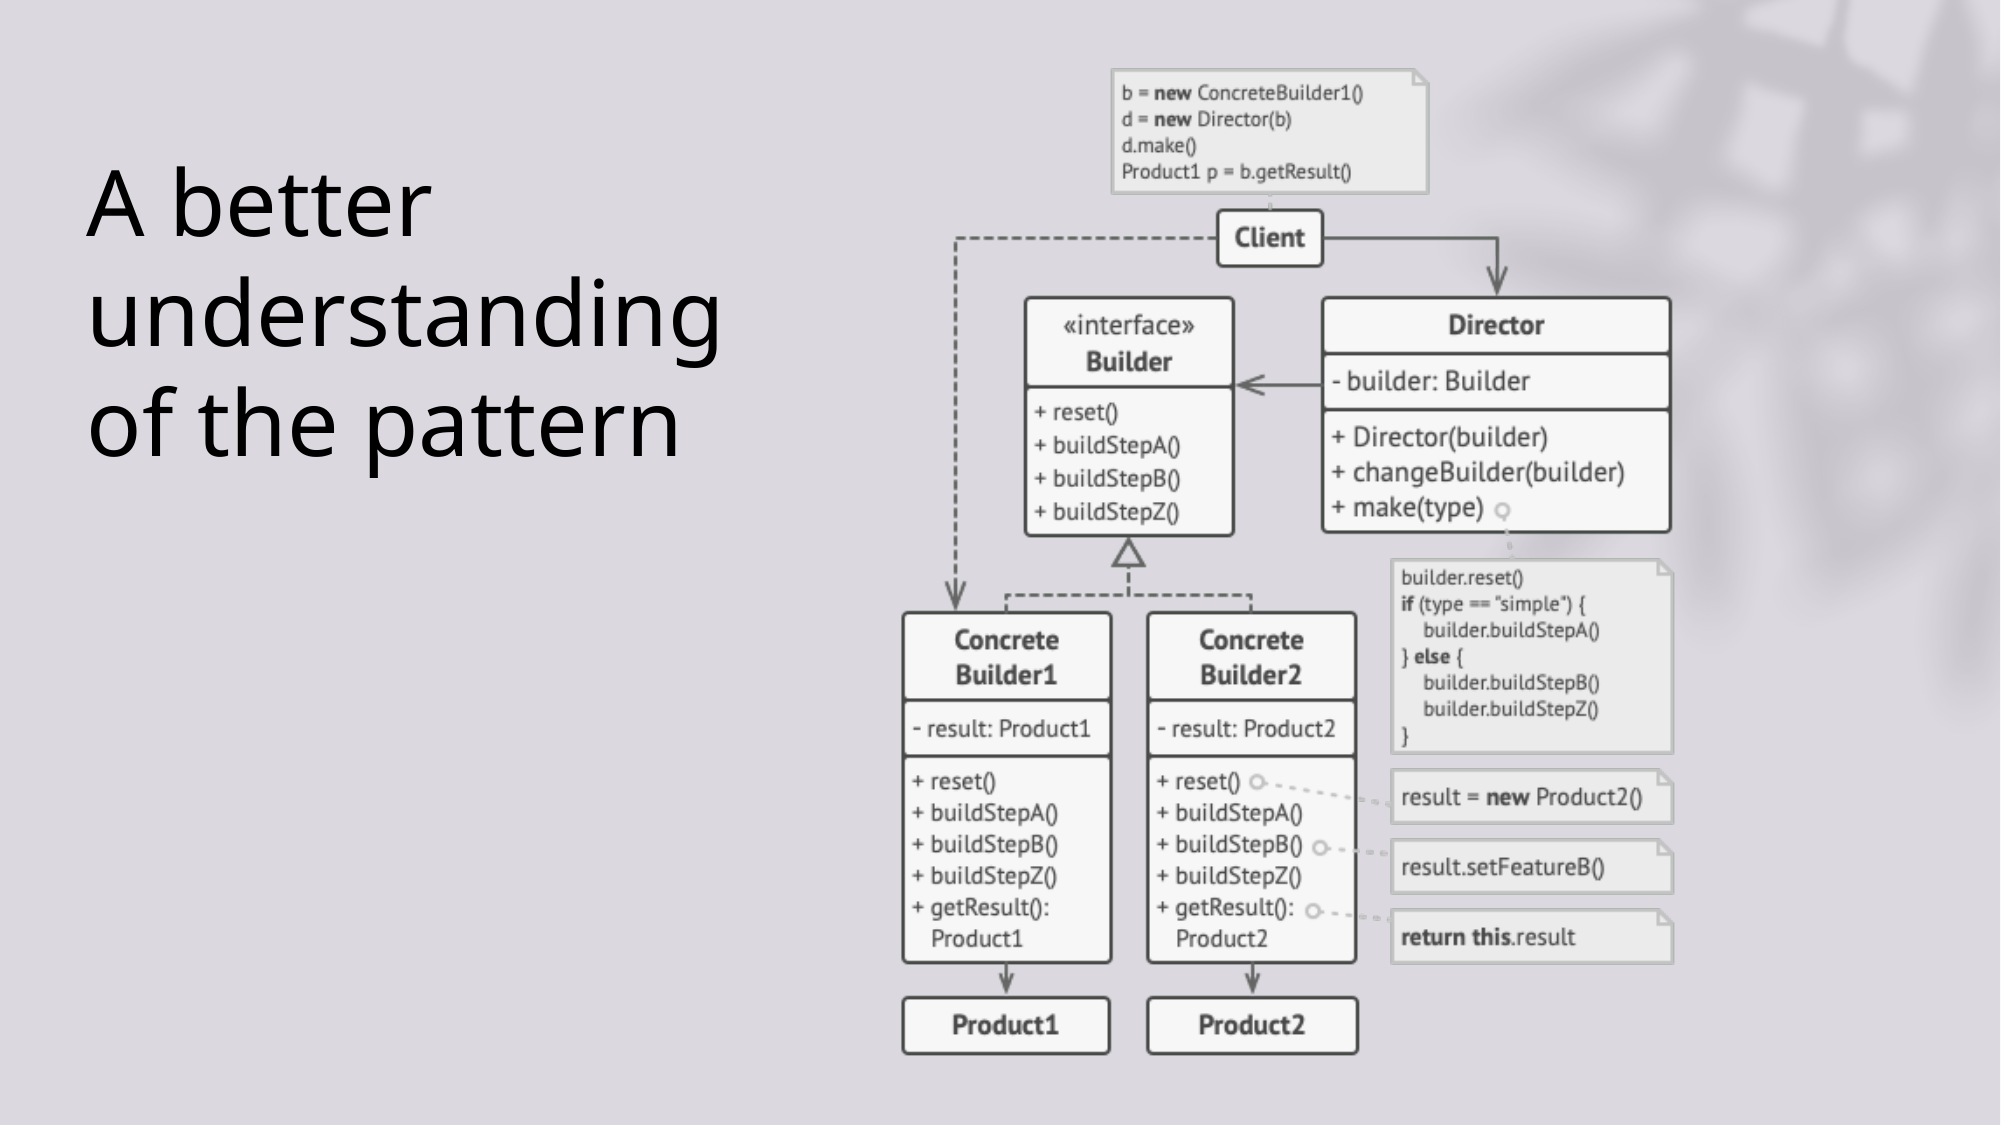

# A better understanding of the pattern